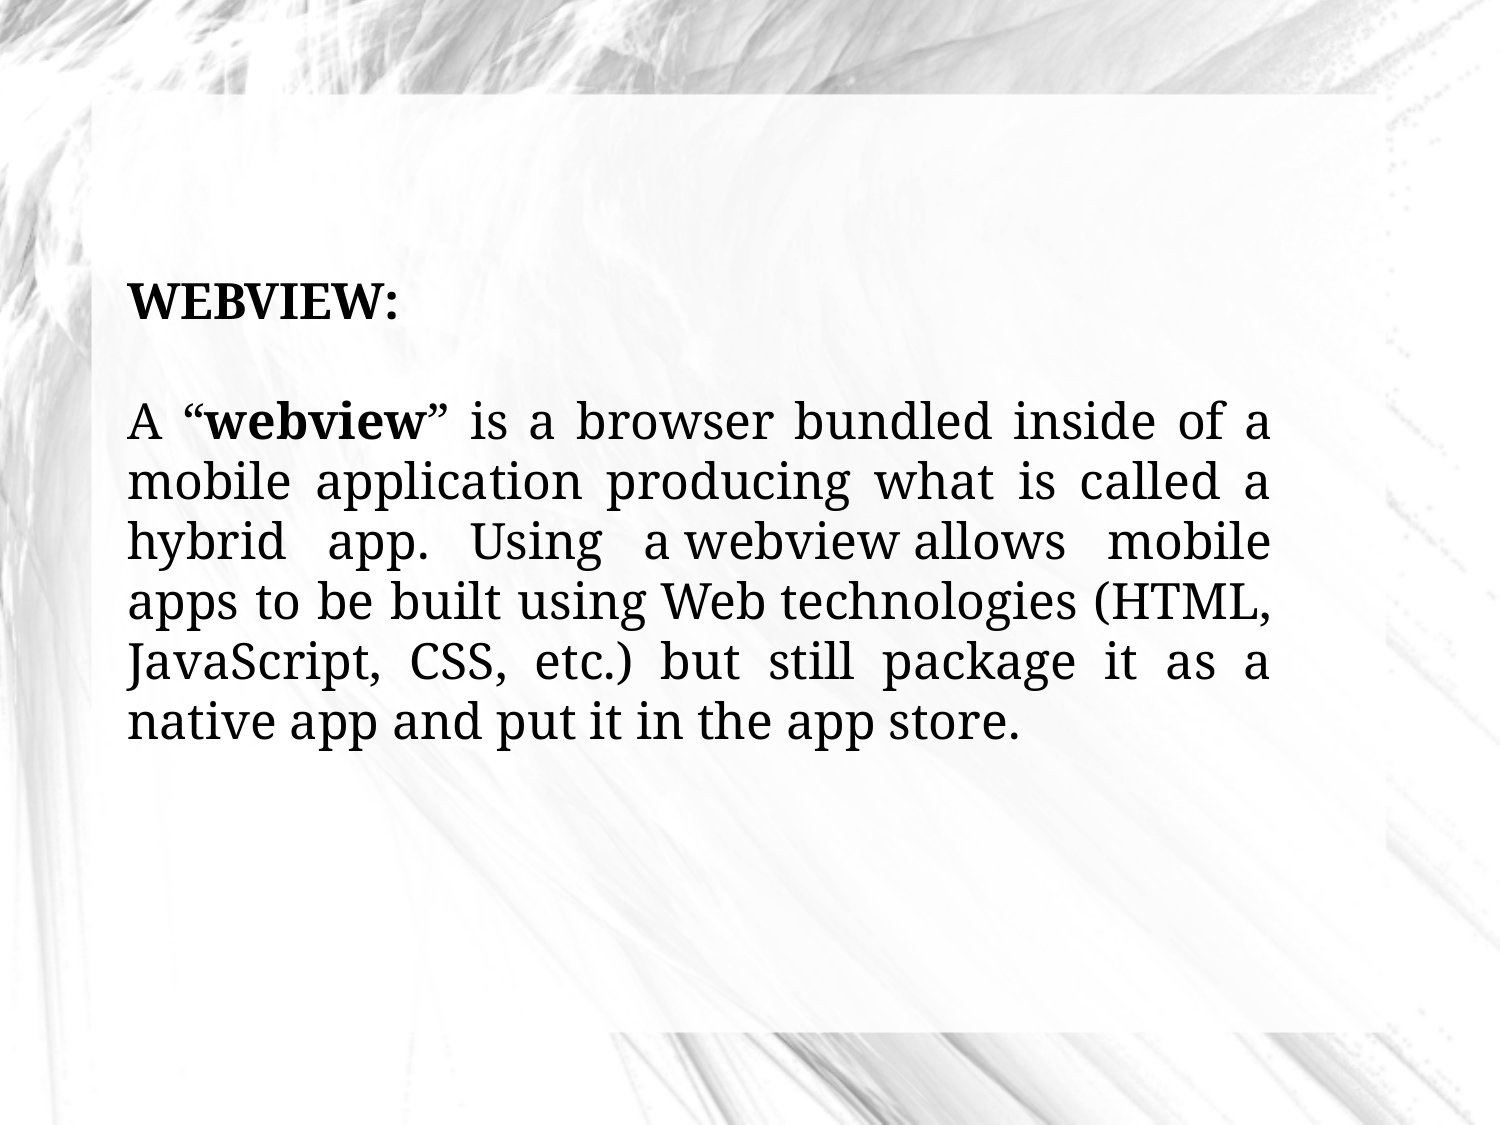

WEBVIEW:
A “webview” is a browser bundled inside of a mobile application producing what is called a hybrid app. Using a webview allows mobile apps to be built using Web technologies (HTML, JavaScript, CSS, etc.) but still package it as a native app and put it in the app store.